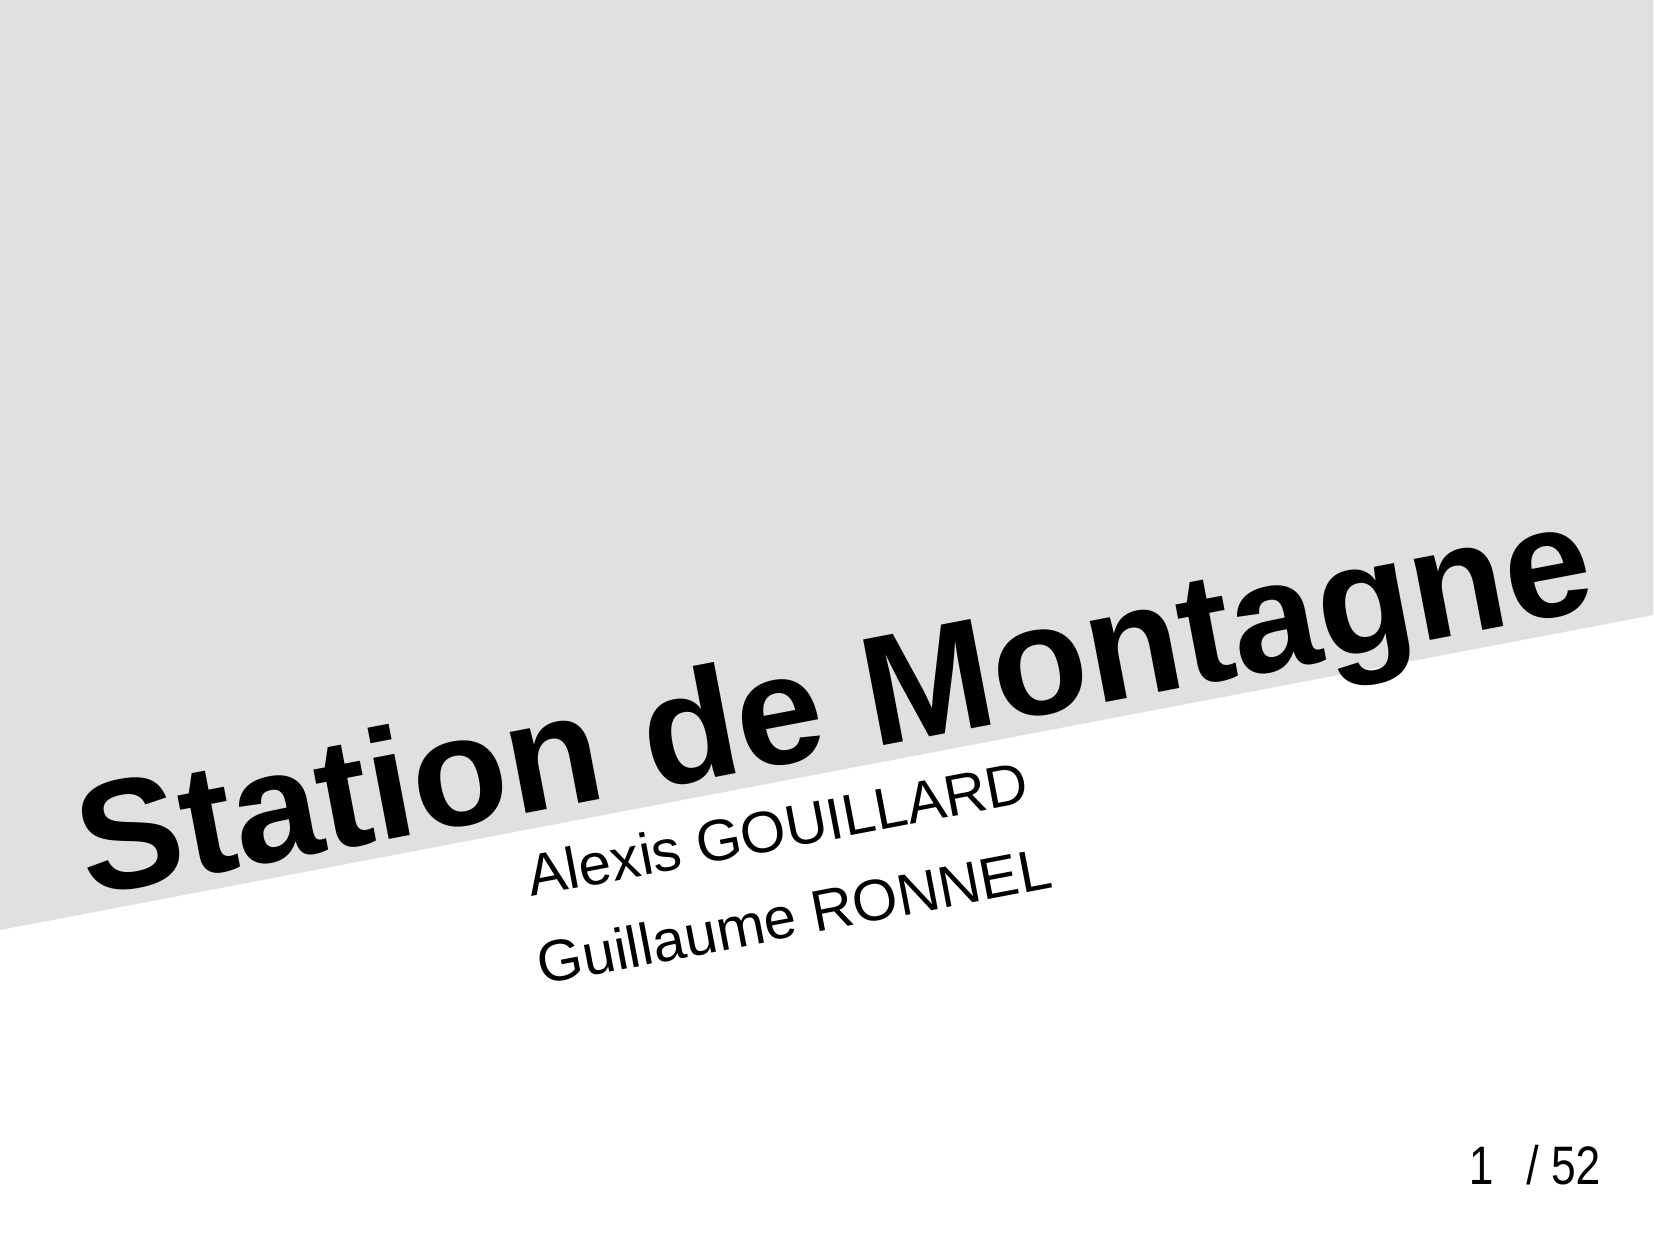

# Station de Montagne
Alexis GOUILLARD
Guillaume RONNEL